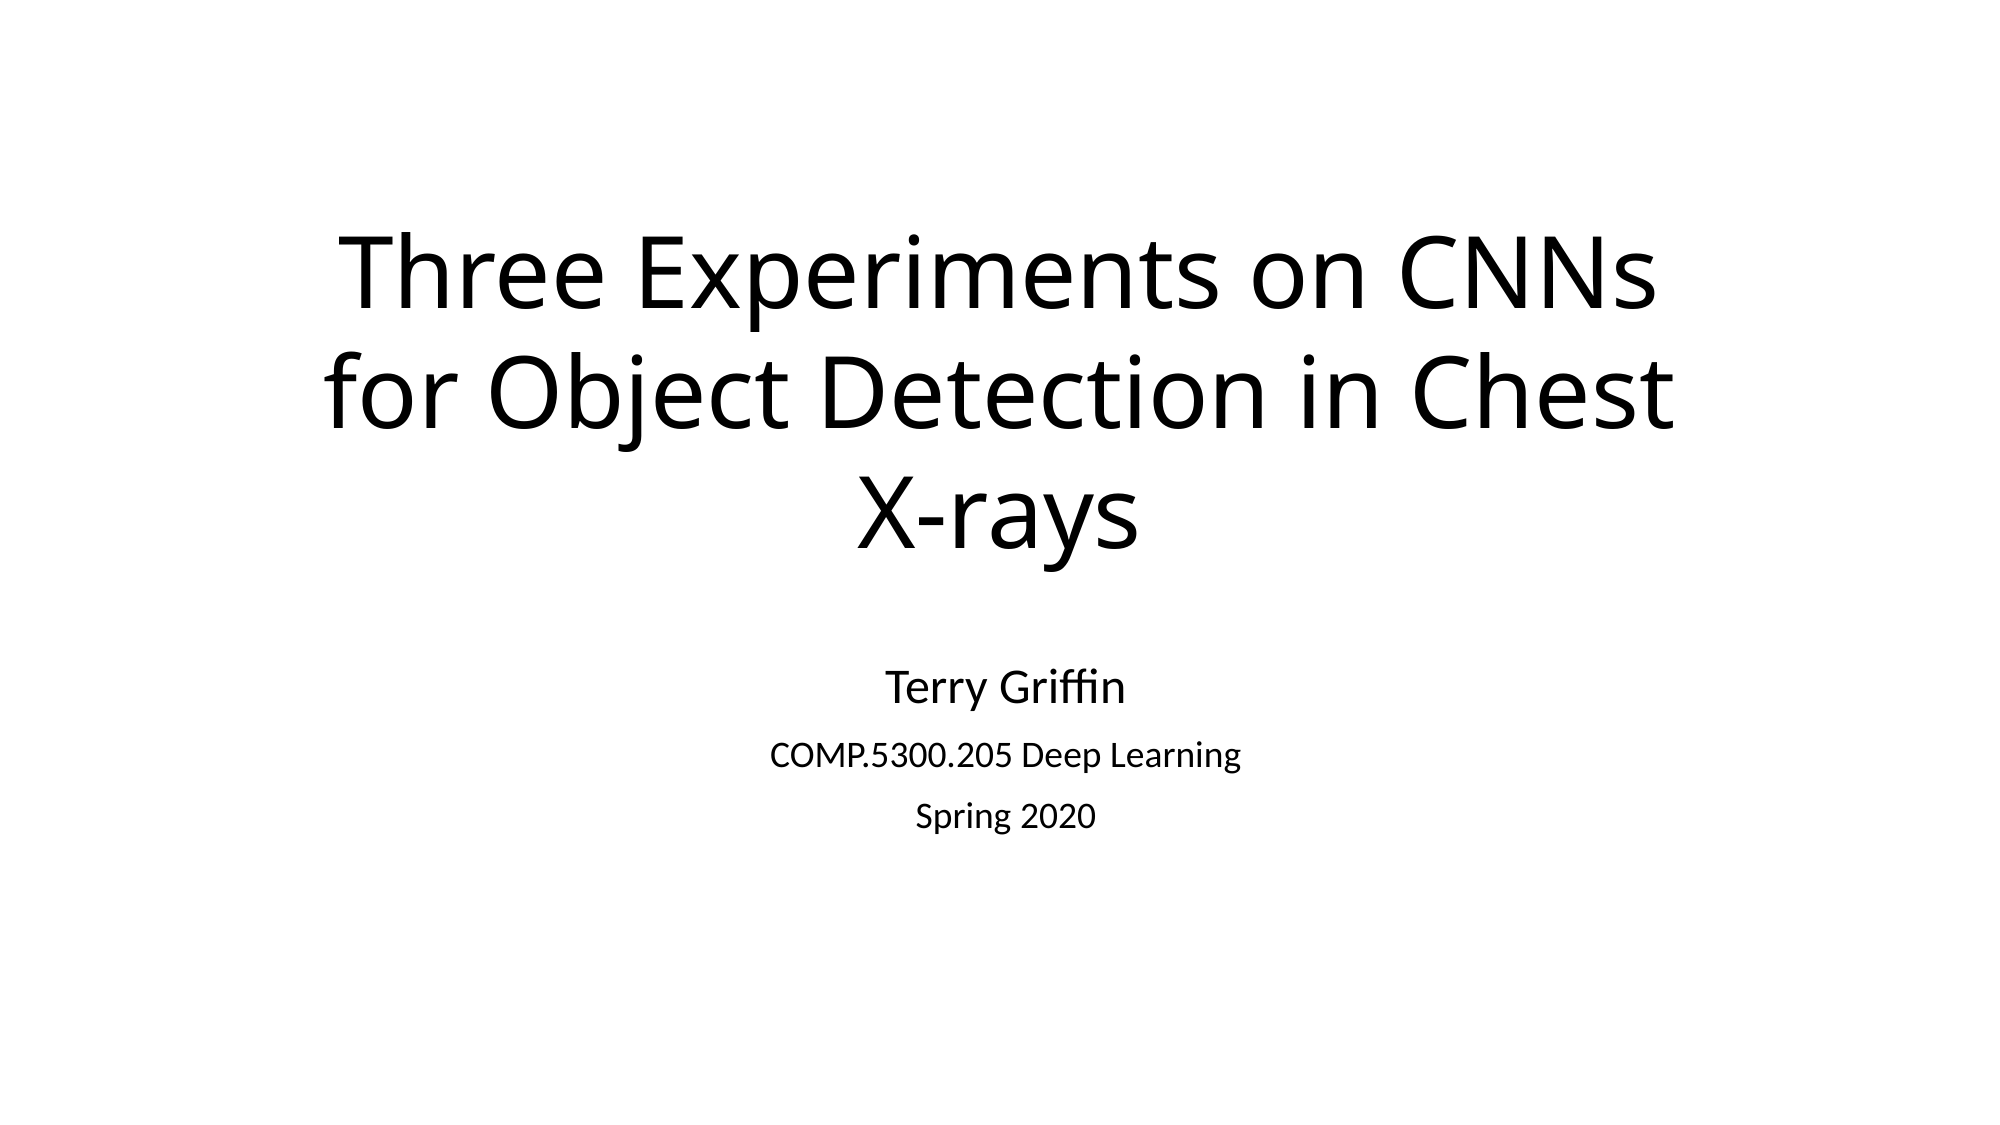

# Three Experiments on CNNs for Object Detection in Chest X-rays
Terry Griffin
COMP.5300.205 Deep Learning
Spring 2020